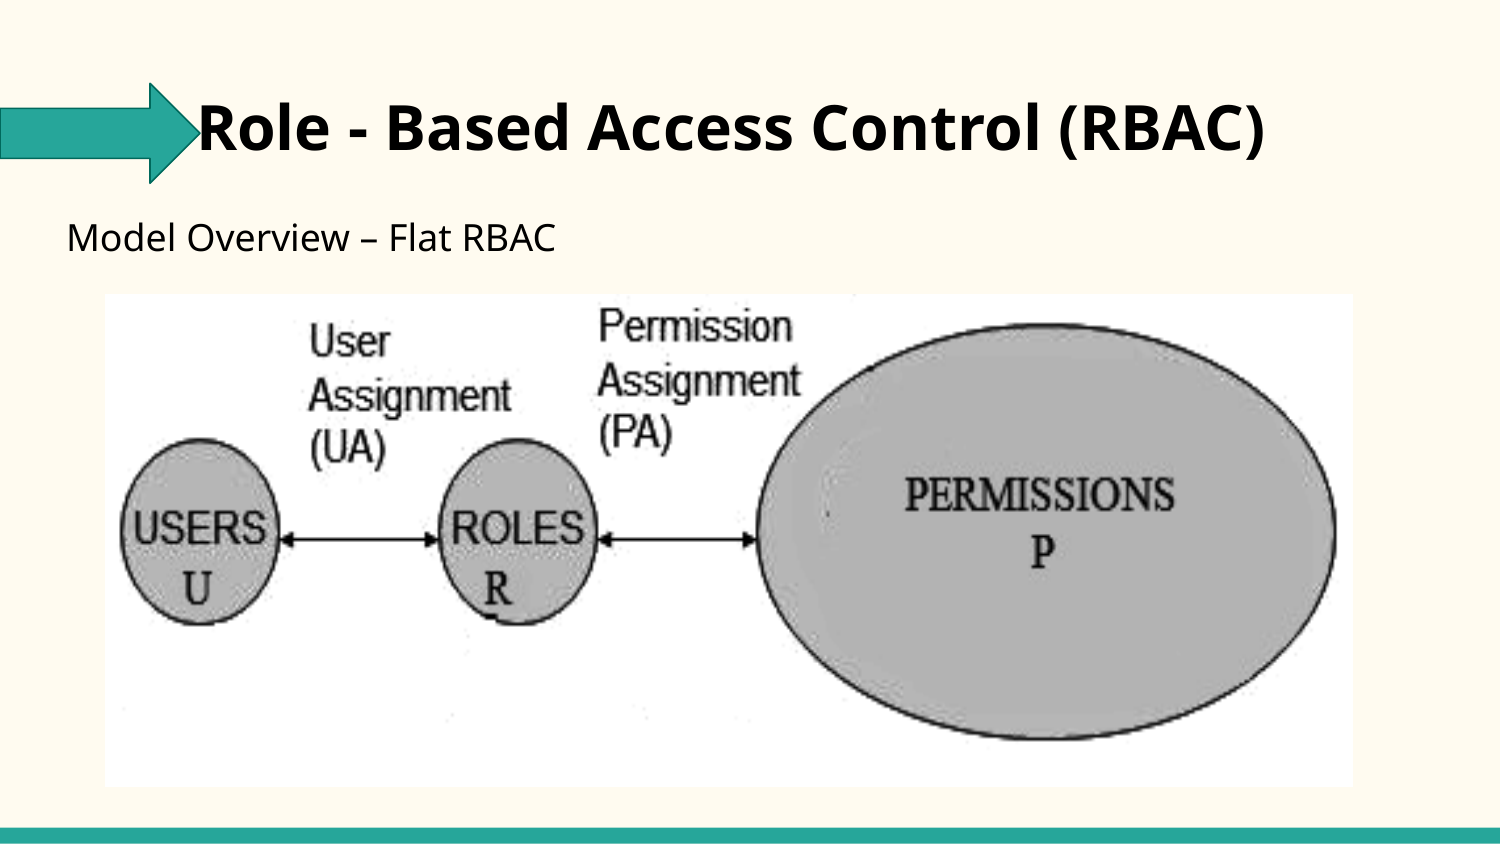

# Role - Based Access Control (RBAC)
Model Overview – Flat RBAC